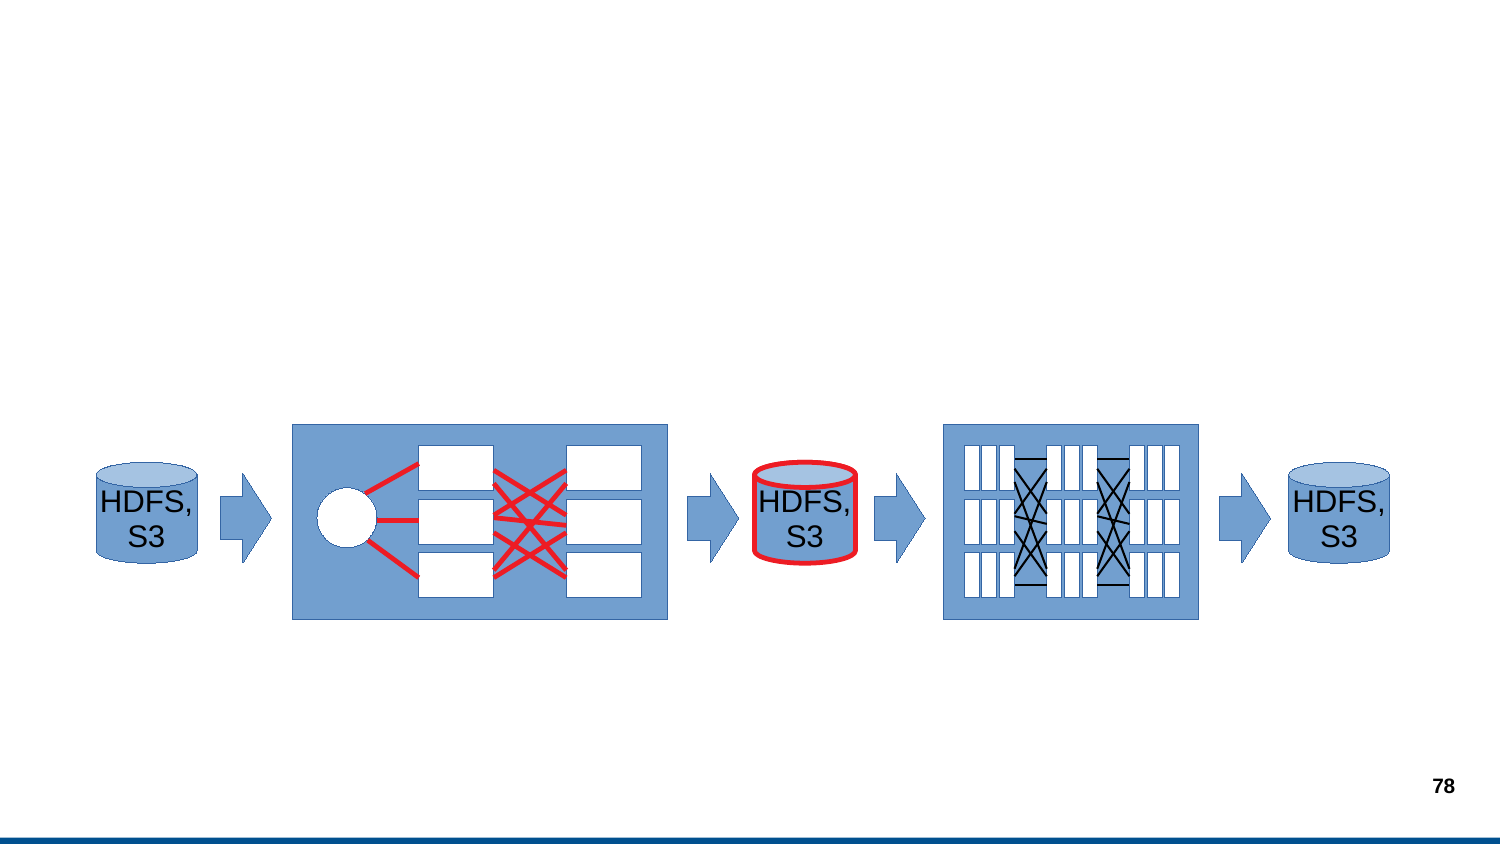

HDFS,
S3
HDFS,
S3
HDFS,
S3
78